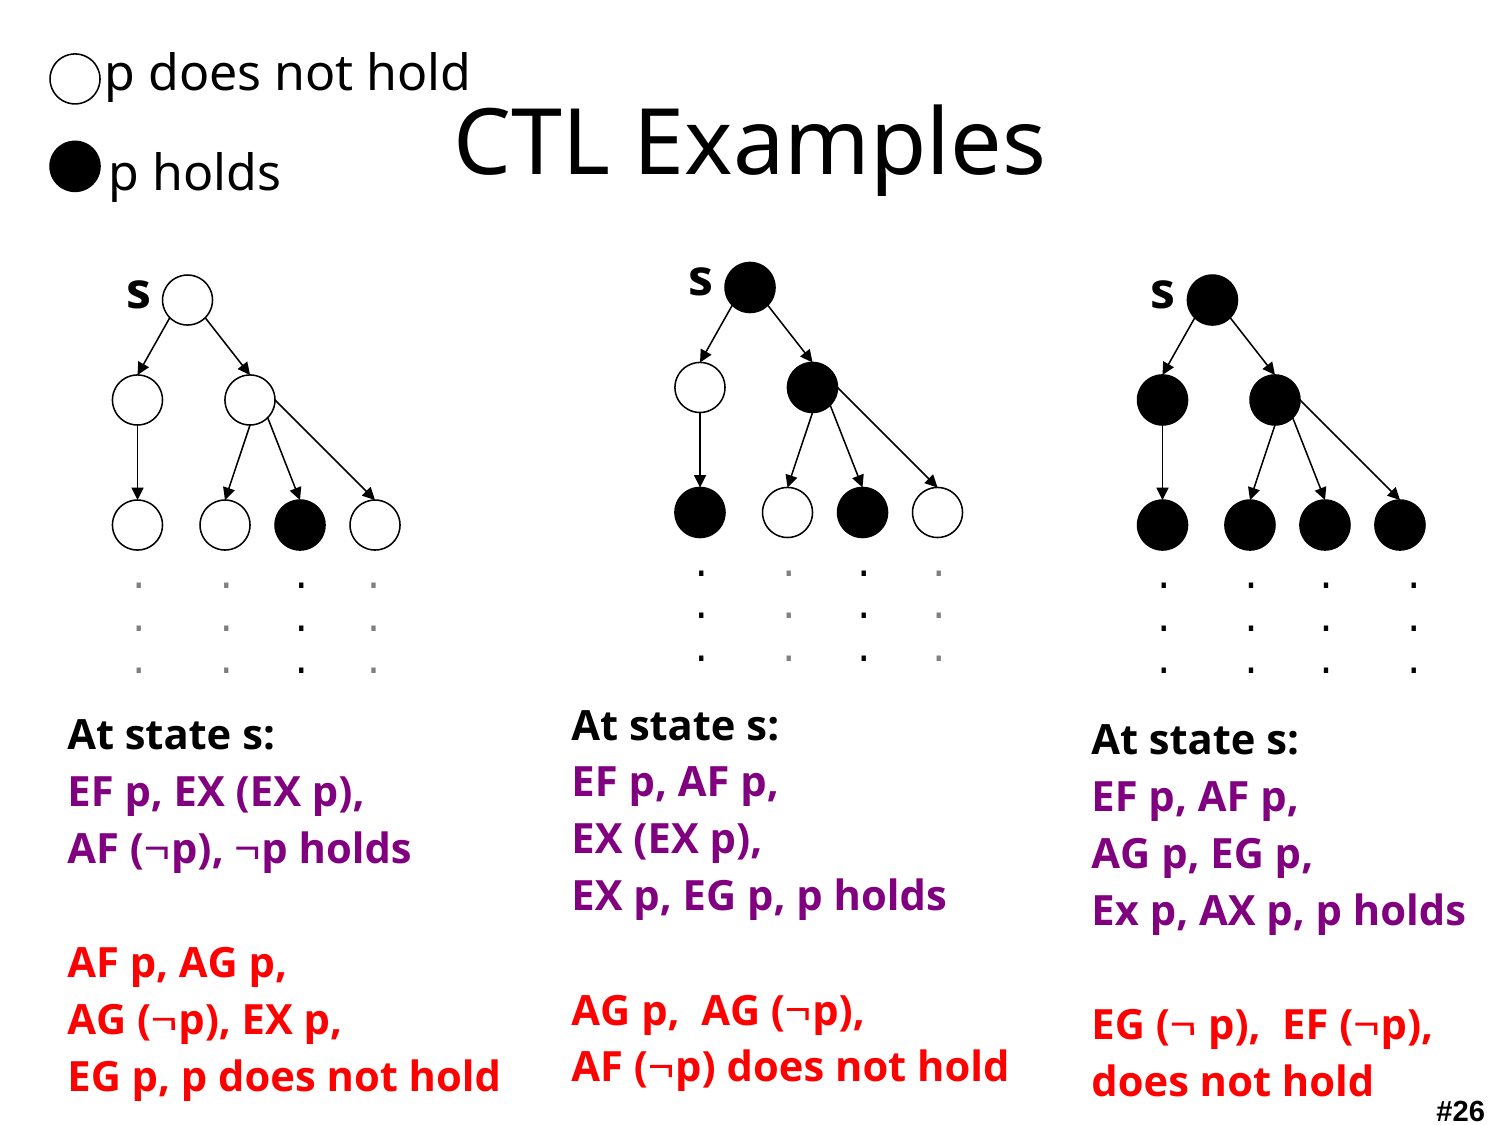

p does not hold
# CTL Examples
p holds
s
s
s
.
.
.
.
.
.
.
.
.
.
.
.
.
.
.
.
.
.
.
.
.
.
.
.
.
.
.
.
.
.
.
.
.
.
.
.
At state s:
EF p, AF p,
EX (EX p),
EX p, EG p, p holds
AG p, AG (p),
AF (p) does not hold
At state s:
EF p, EX (EX p),
AF (p), p holds
AF p, AG p,
AG (p), EX p,
EG p, p does not hold
At state s:
EF p, AF p,
AG p, EG p,
Ex p, AX p, p holds
EG ( p), EF (p),
does not hold
26